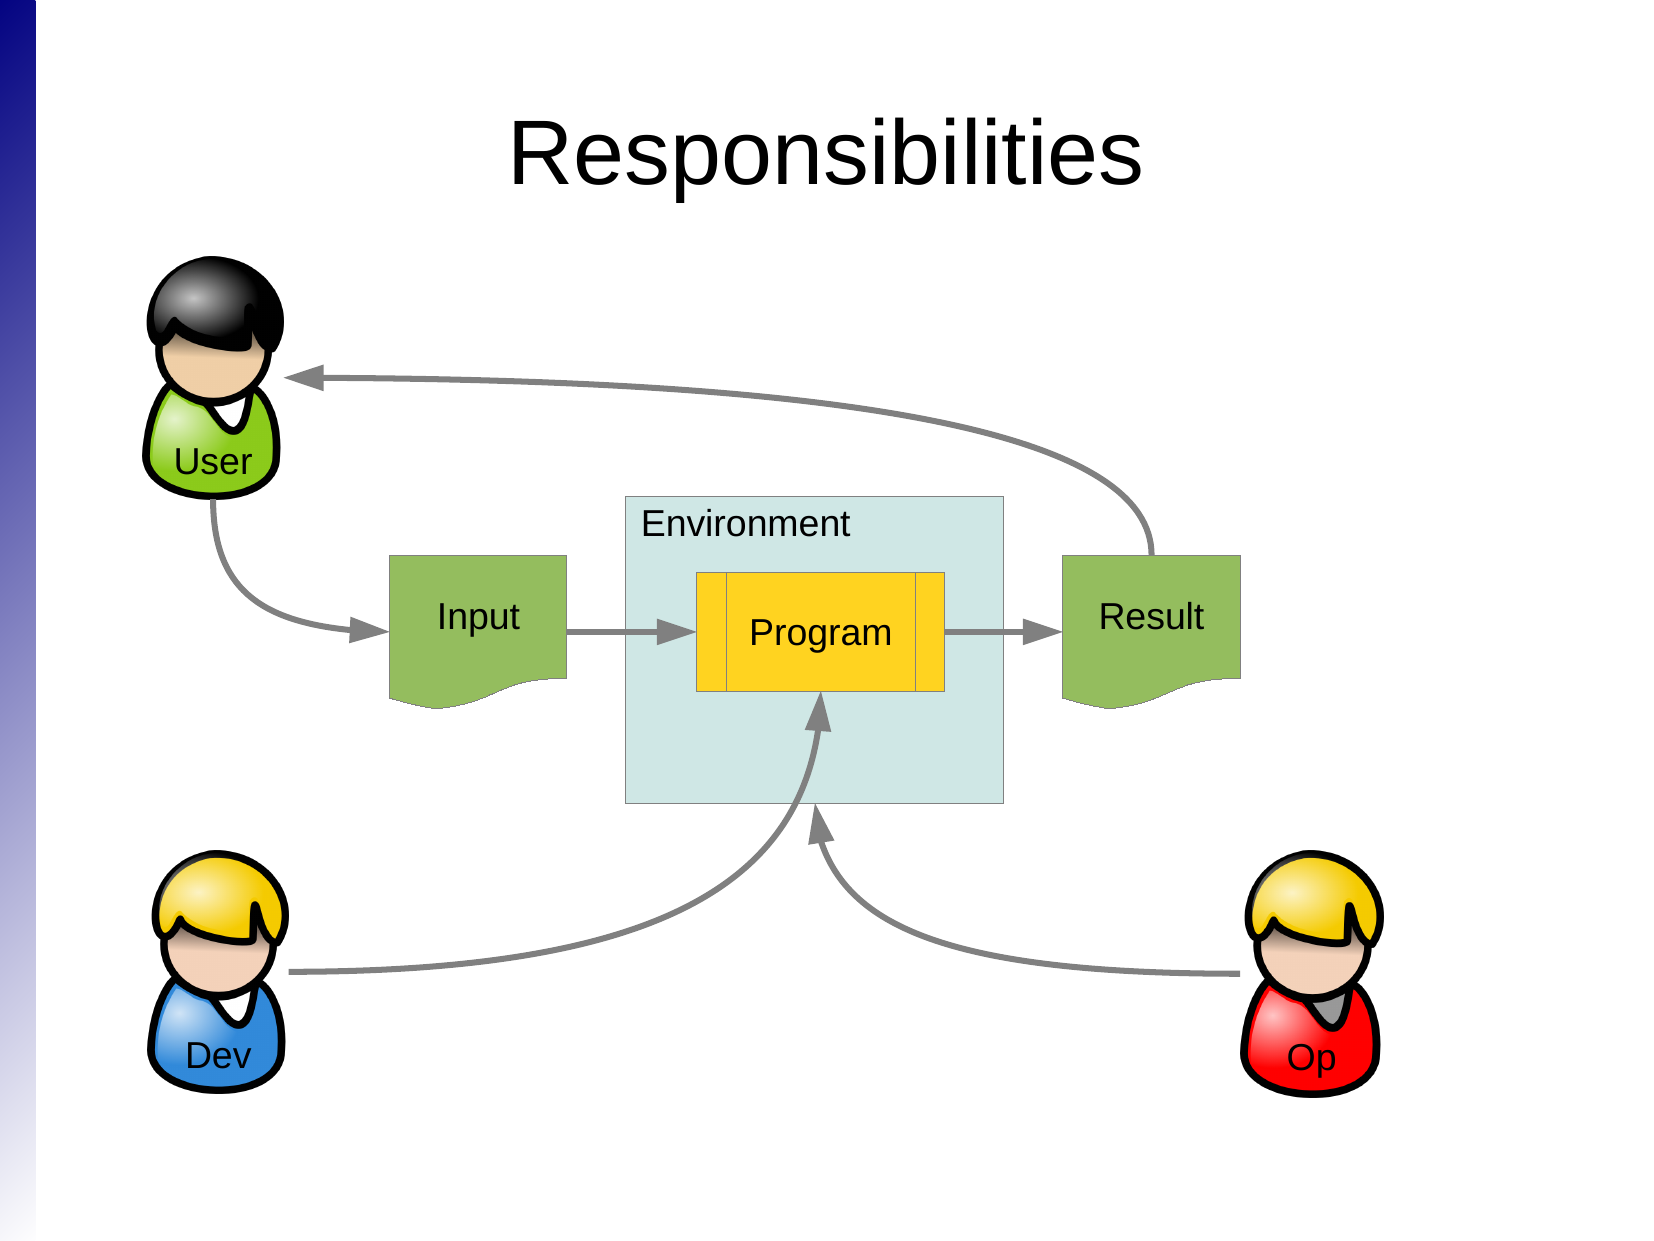

# Responsibilities
User
Environment
Input
Result
Program
Dev
Op